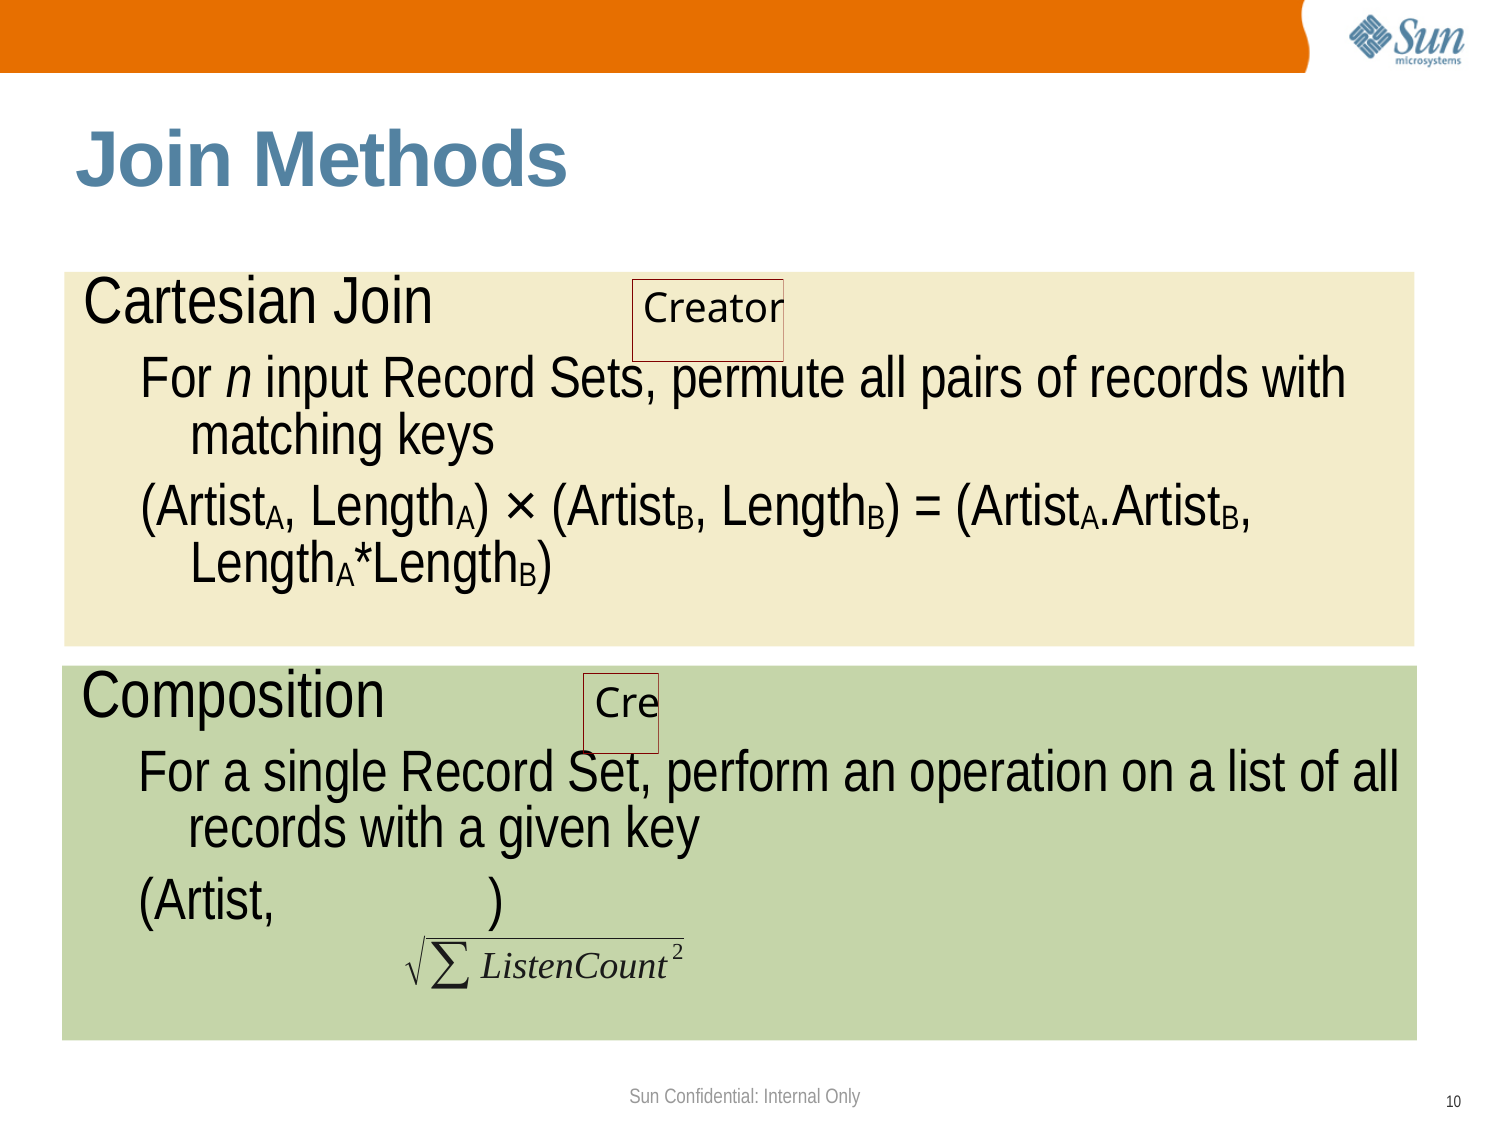

Composition
Join Methods
Cartesian Join
For n input Record Sets, permute all pairs of records with matching keys
(ArtistA, LengthA) × (ArtistB, LengthB) = (ArtistA.ArtistB, LengthA*LengthB)
# Composition
For a single Record Set, perform an operation on a list of all records with a given key
(Artist, )